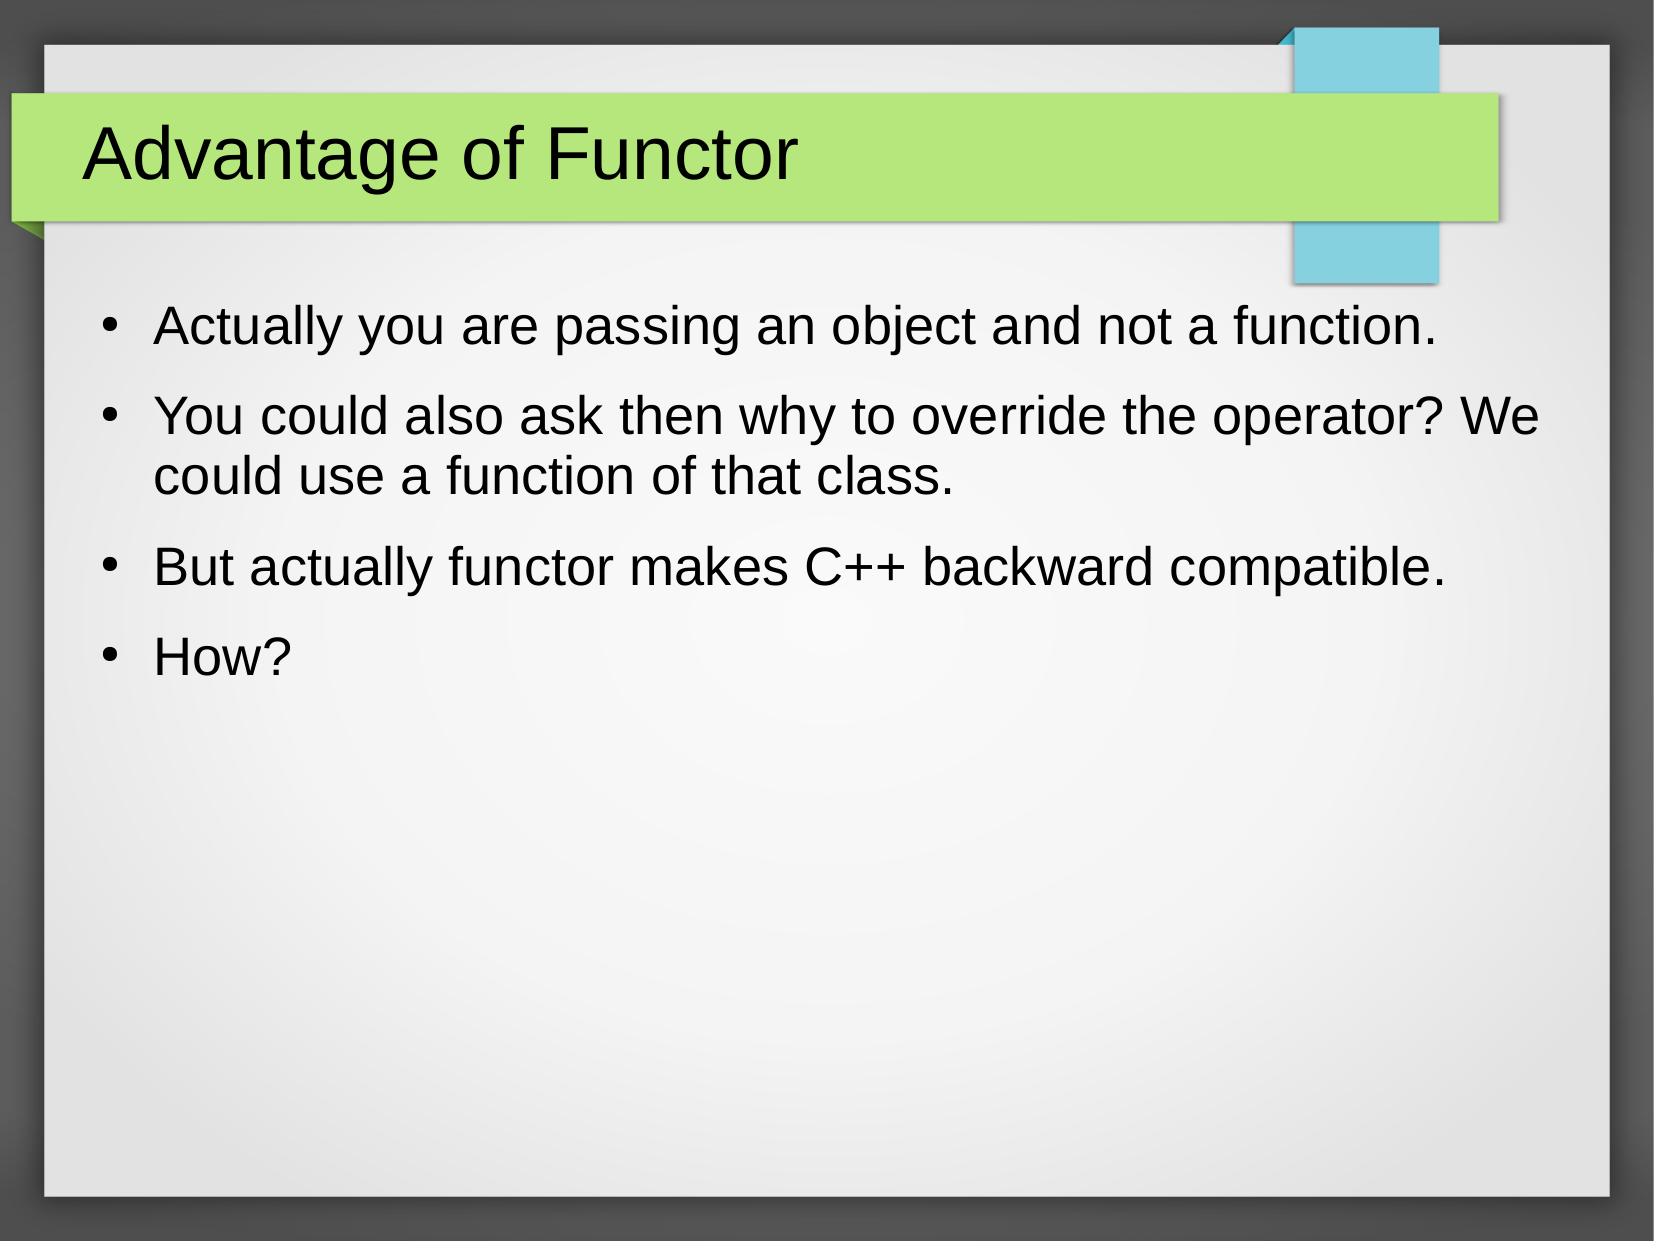

# Advantage of Functor
Actually you are passing an object and not a function.
You could also ask then why to override the operator? We could use a function of that class.
But actually functor makes C++ backward compatible.
How?